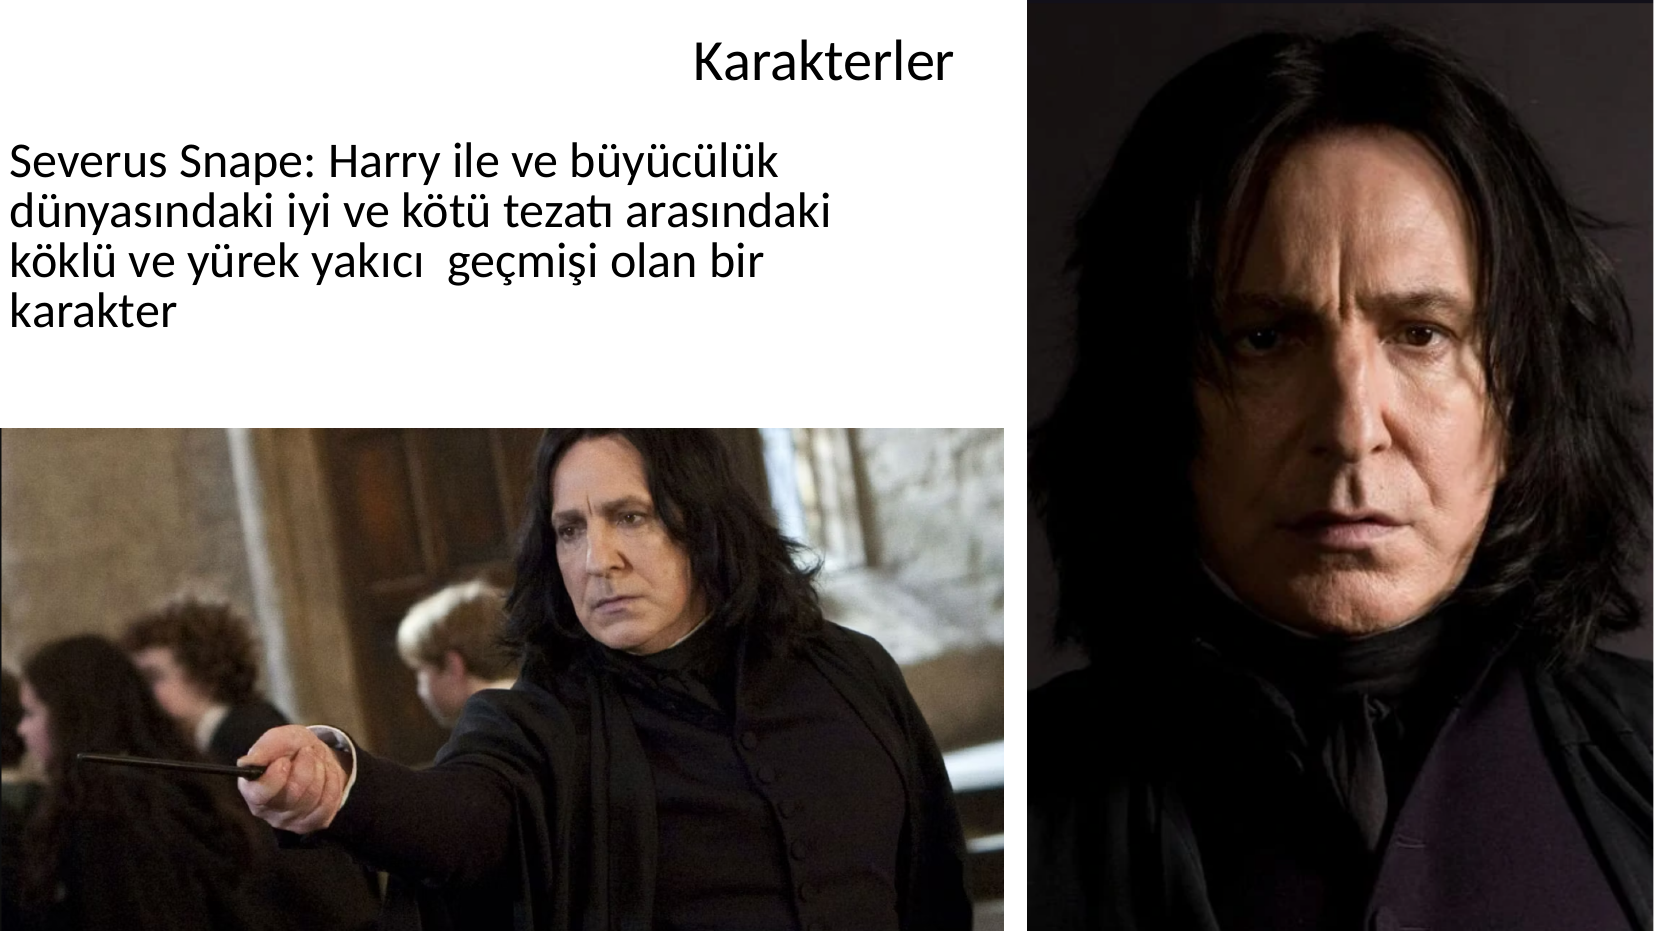

Karakterler
Severus Snape: Harry ile ve büyücülük dünyasındaki iyi ve kötü tezatı arasındaki köklü ve yürek yakıcı geçmişi olan bir karakter